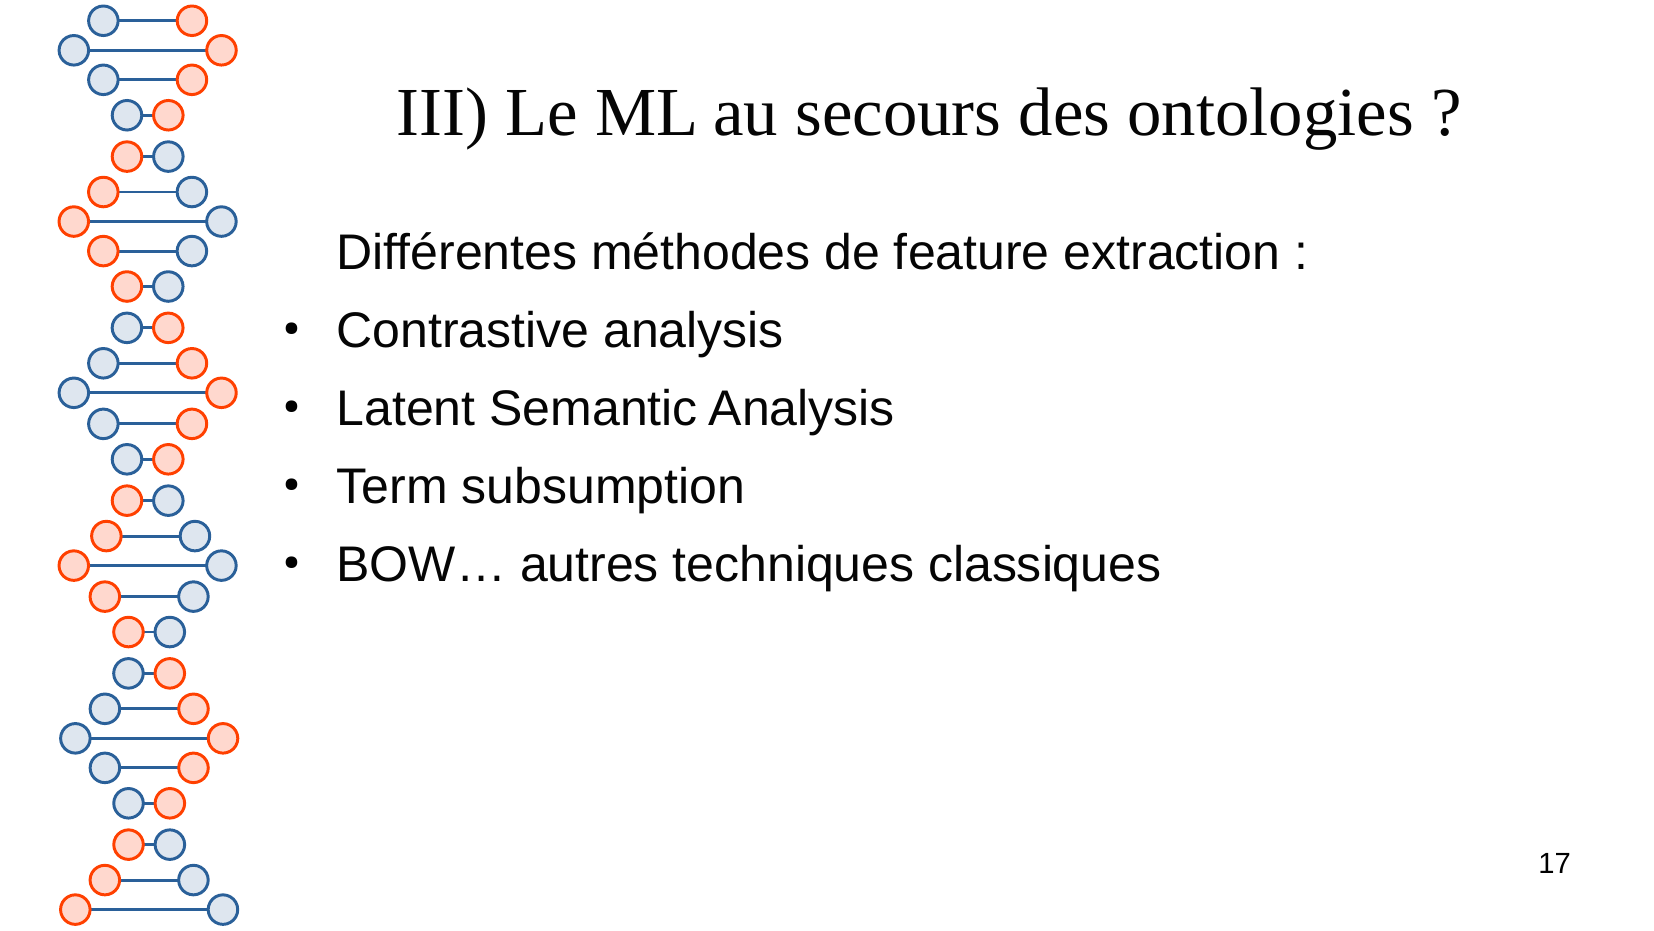

# III) Le ML au secours des ontologies ?
Différentes méthodes de feature extraction :
Contrastive analysis
Latent Semantic Analysis
Term subsumption
BOW… autres techniques classiques
17